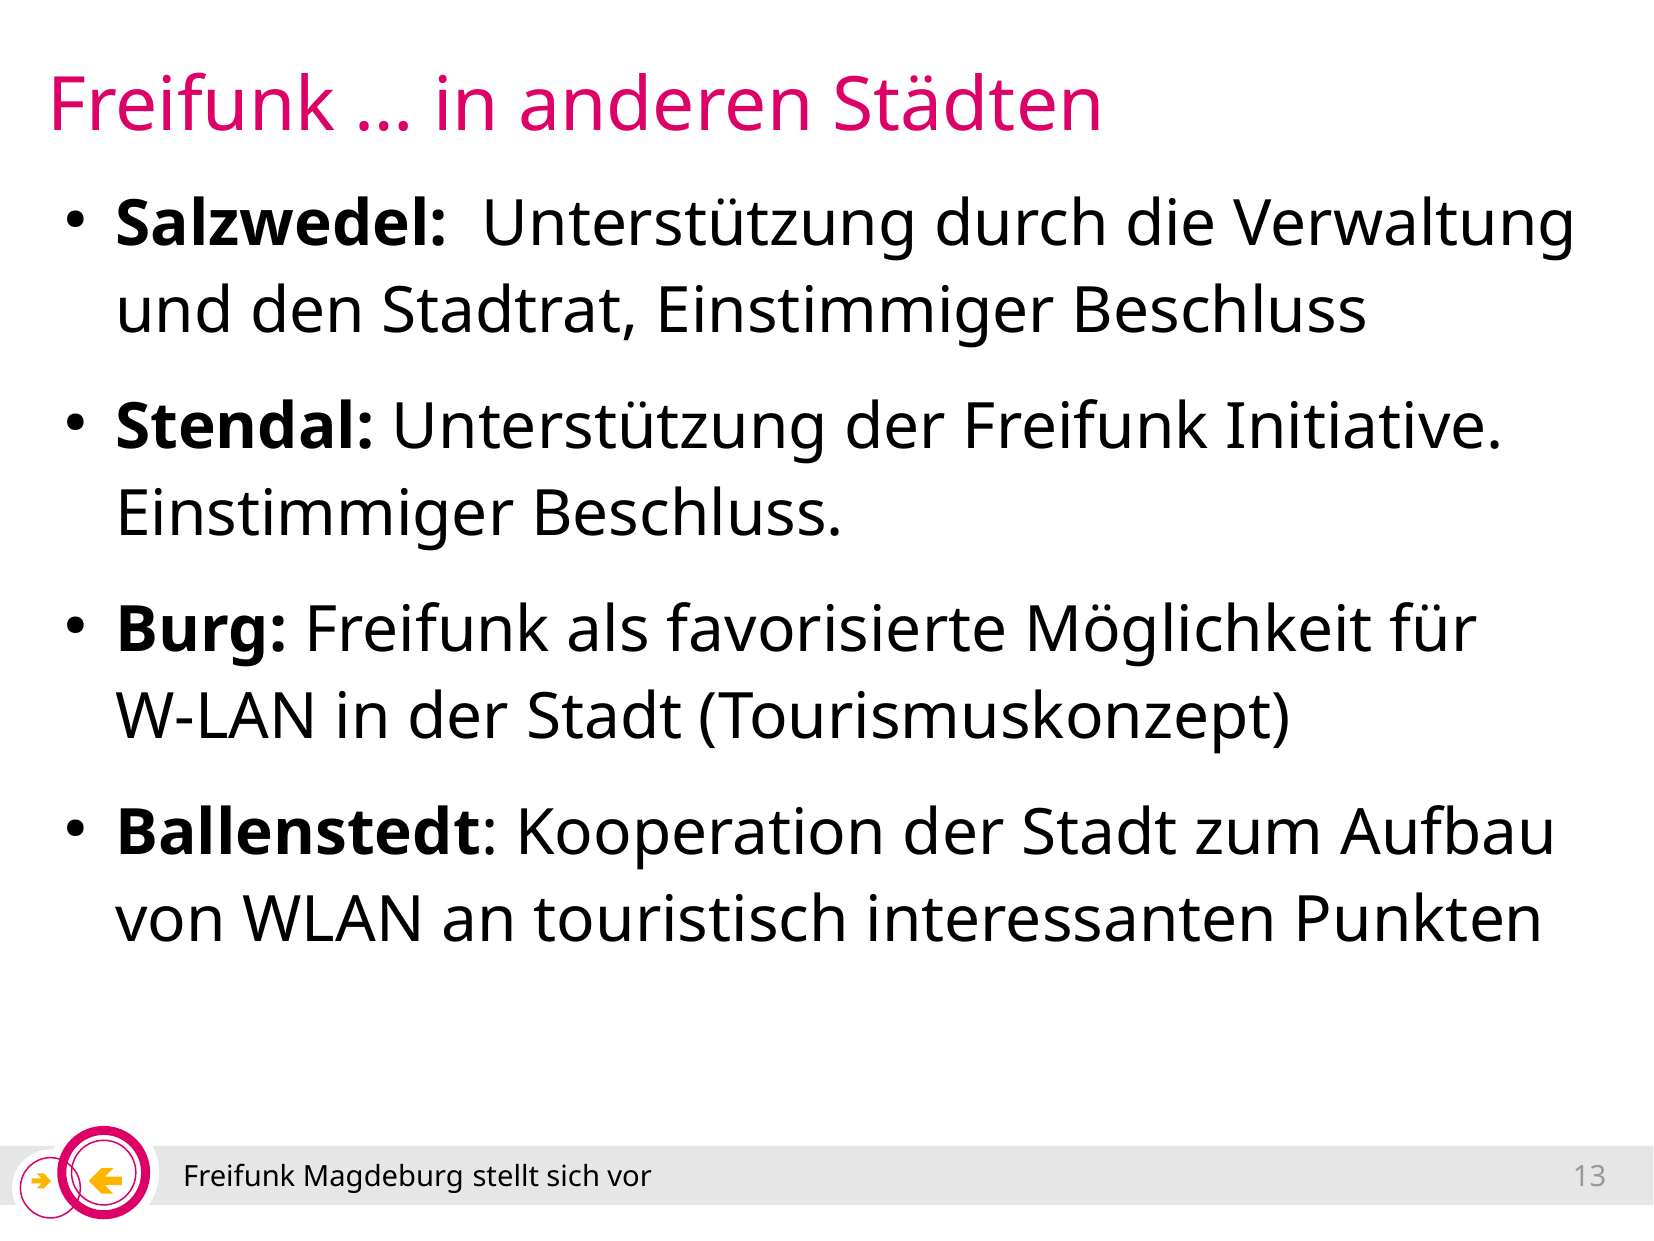

# Freifunk … in anderen Städten
Salzwedel: Unterstützung durch die Verwaltung und den Stadtrat, Einstimmiger Beschluss
Stendal: Unterstützung der Freifunk Initiative. Einstimmiger Beschluss.
Burg: Freifunk als favorisierte Möglichkeit für
W-LAN in der Stadt (Tourismuskonzept)
Ballenstedt: Kooperation der Stadt zum Aufbau von WLAN an touristisch interessanten Punkten
stellt sich vor
13